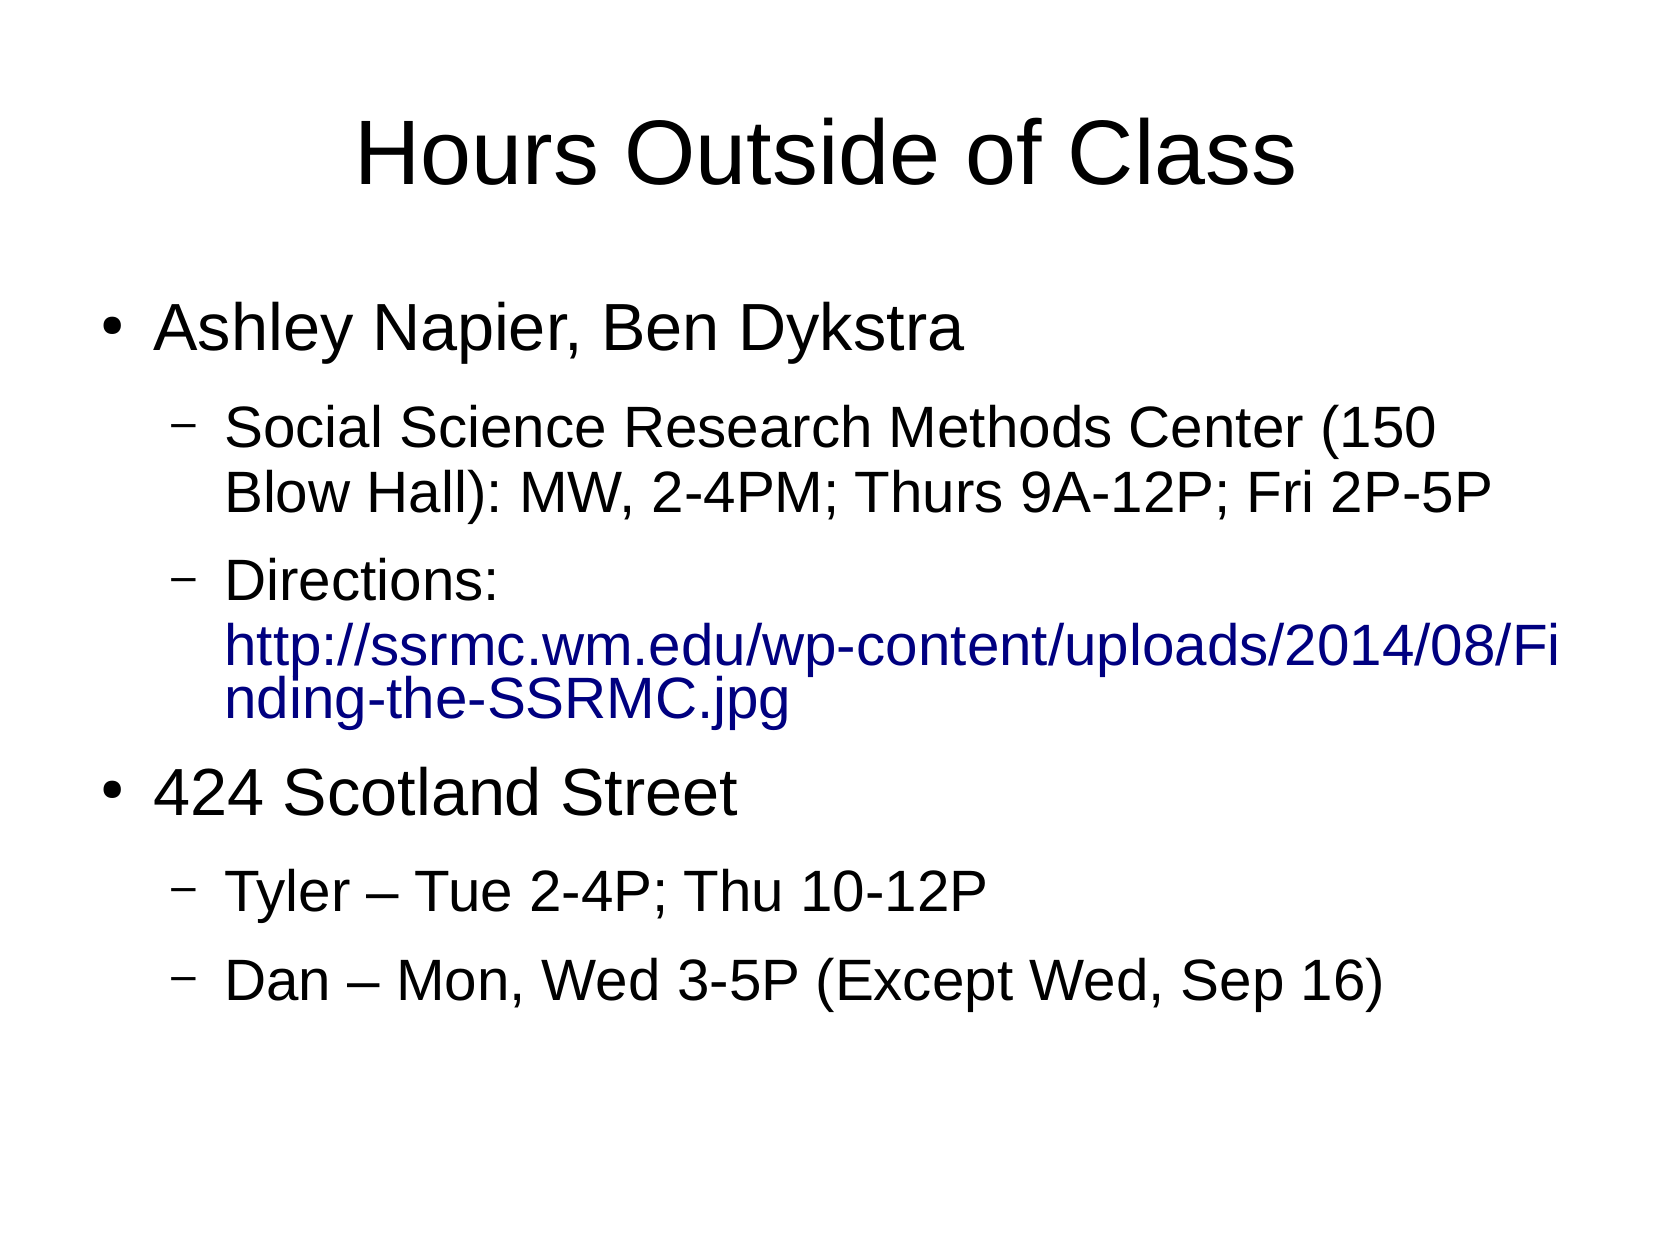

# Hours Outside of Class
Ashley Napier, Ben Dykstra
Social Science Research Methods Center (150 Blow Hall): MW, 2-4PM; Thurs 9A-12P; Fri 2P-5P
Directions: http://ssrmc.wm.edu/wp-content/uploads/2014/08/Finding-the-SSRMC.jpg
424 Scotland Street
Tyler – Tue 2-4P; Thu 10-12P
Dan – Mon, Wed 3-5P (Except Wed, Sep 16)